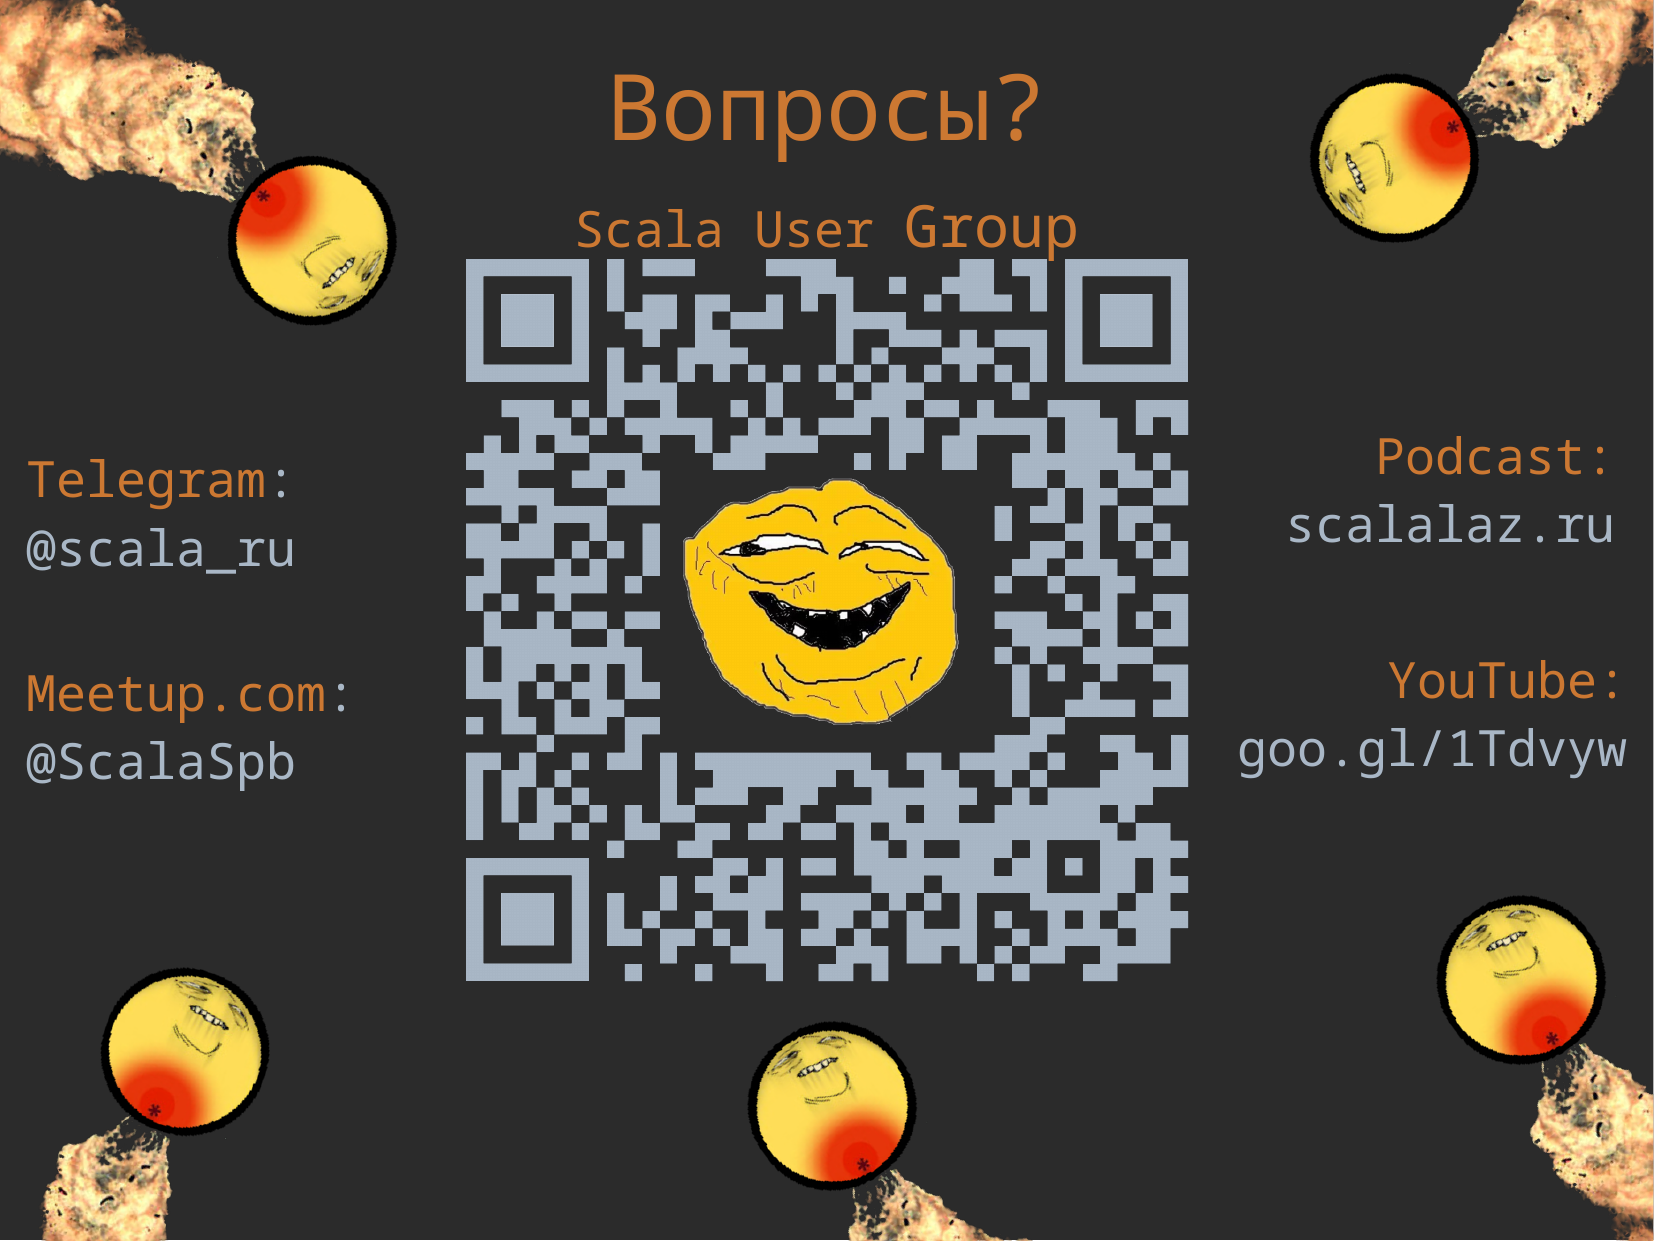

Вопросы?
Scala User Group
Podcast: scalalaz.ru
Telegram: @scala_ru
YouTube: goo.gl/1Tdvyw
Meetup.com: @ScalaSpb